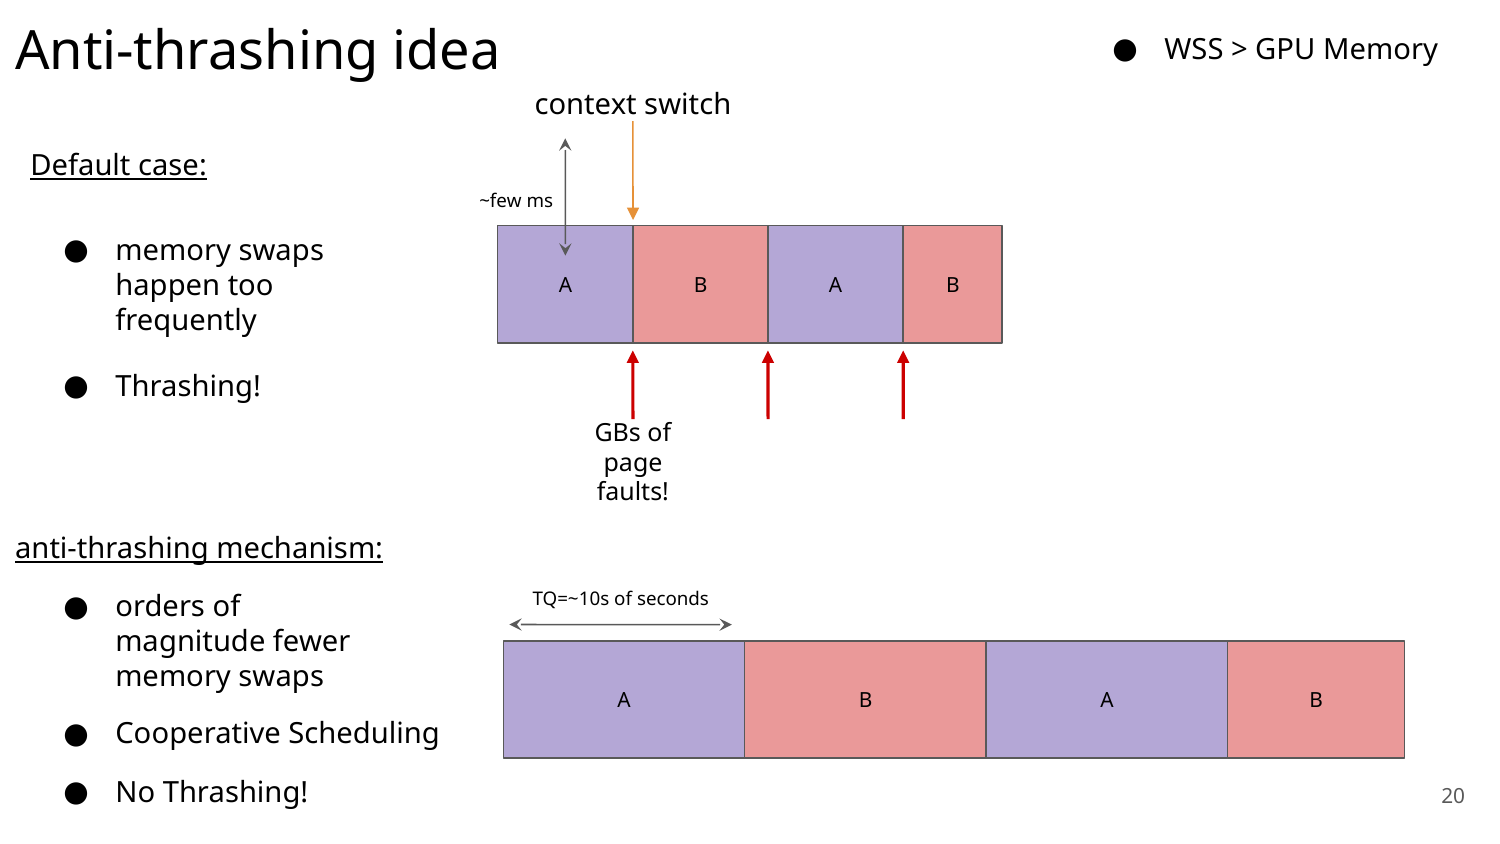

Anti-thrashing idea
WSS > GPU Memory
context switch
Default case:
 ~few ms
memory swaps happen too frequently
A
B
A
B
GBs of
page faults!
Thrashing!
anti-thrashing mechanism:
TQ=~10s of seconds
orders of magnitude fewer memory swaps
A
B
A
B
Cooperative Scheduling
No Thrashing!